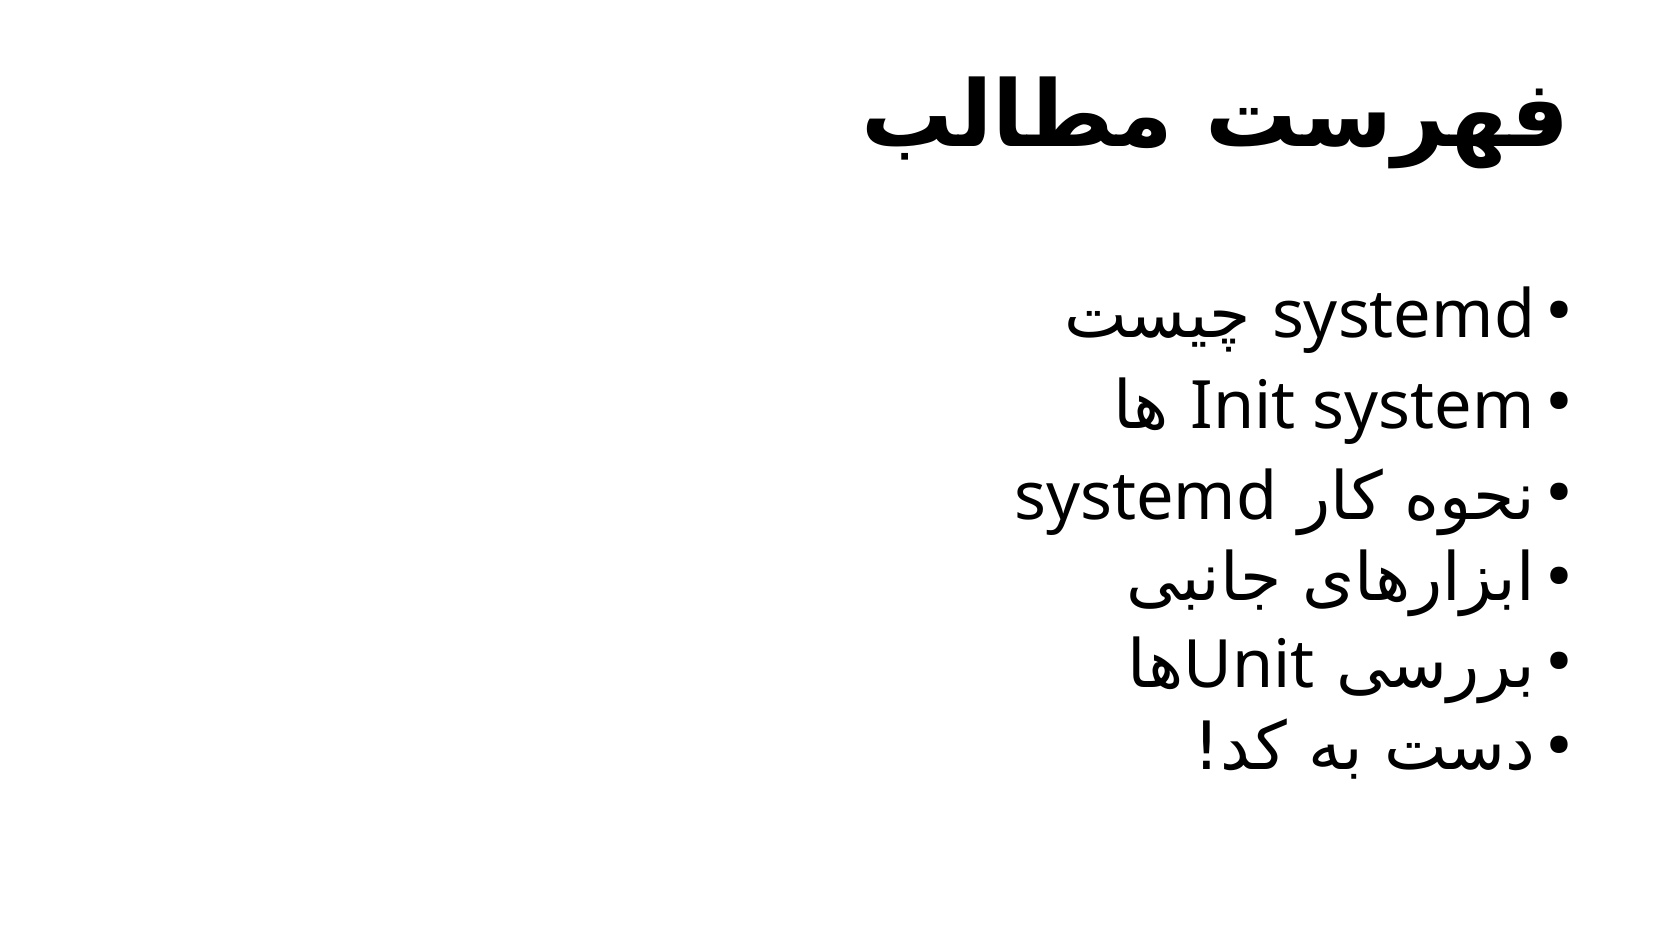

فهرست مطالب
# systemd چیست
Init system ها
نحوه کار systemd
ابزارهای جانبی
بررسی Unitها
دست به کد!